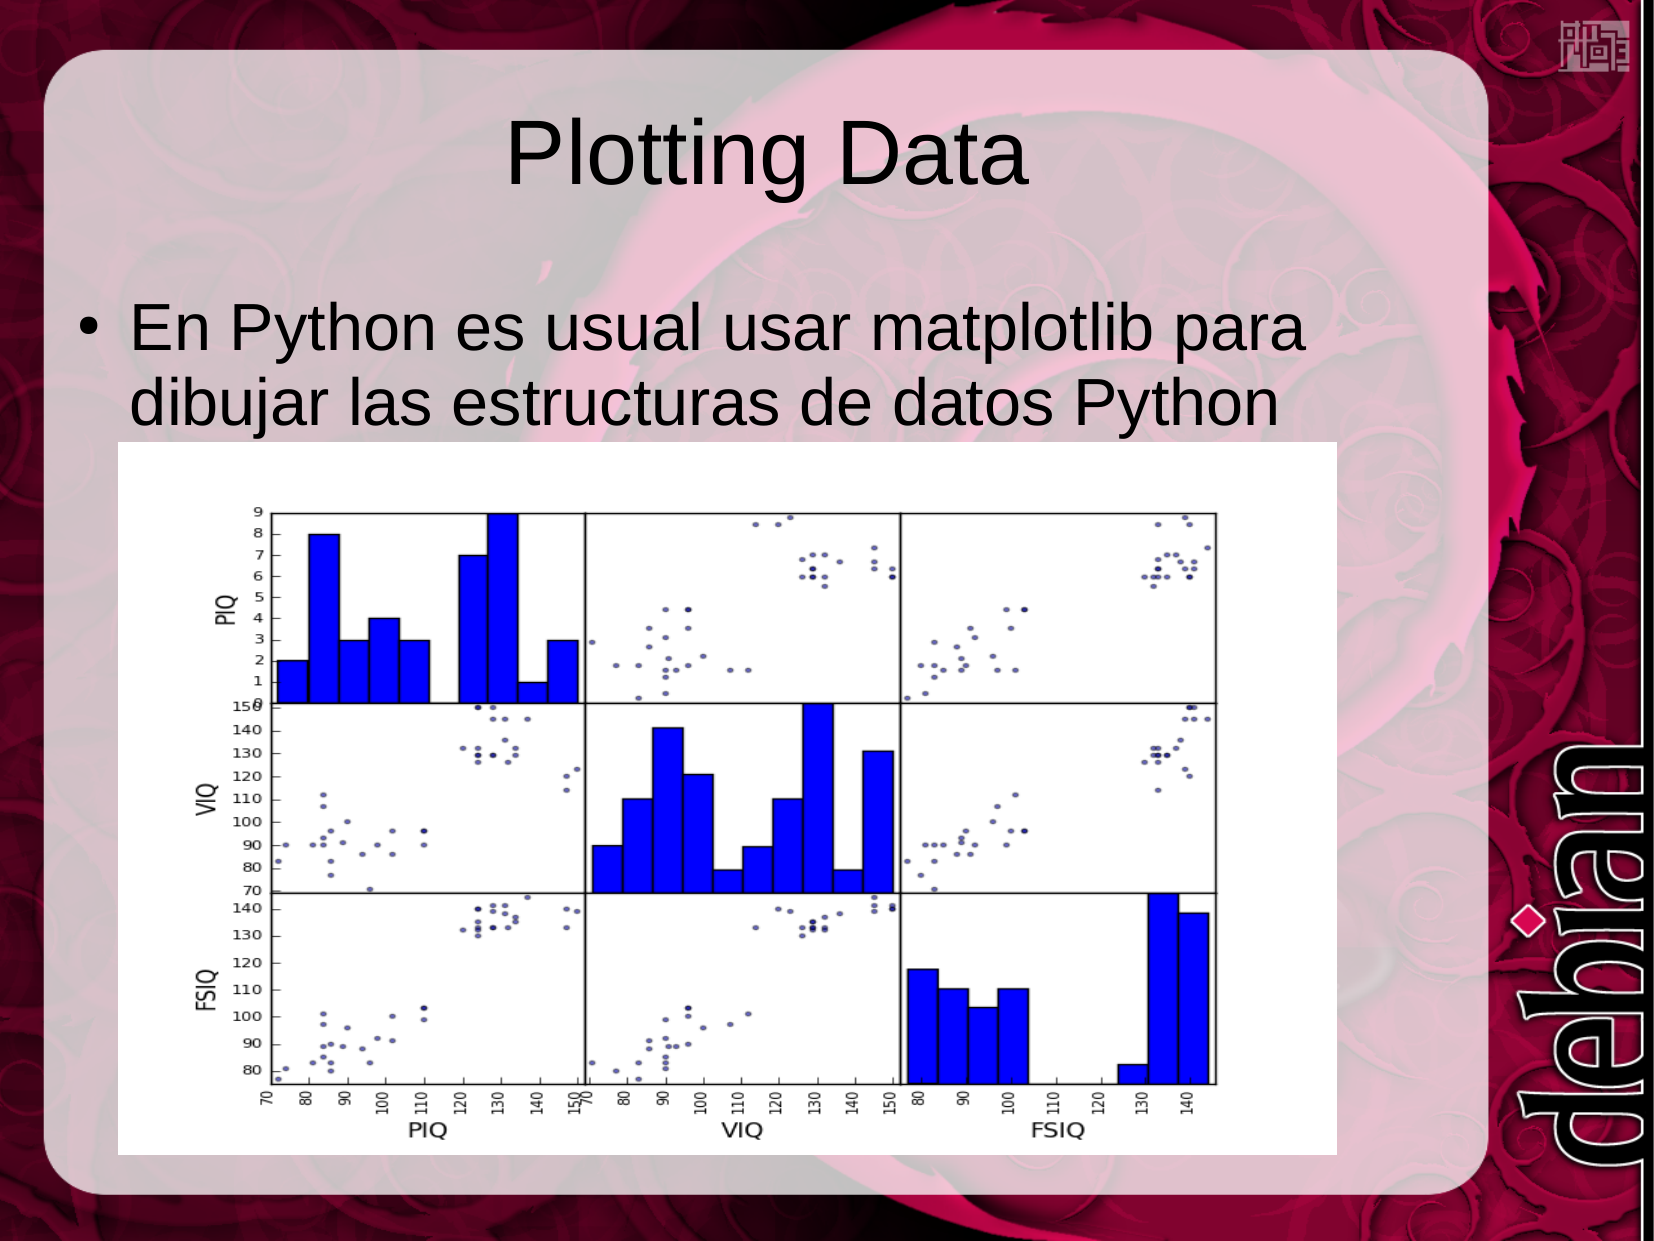

# Plotting Data
En Python es usual usar matplotlib para dibujar las estructuras de datos Python